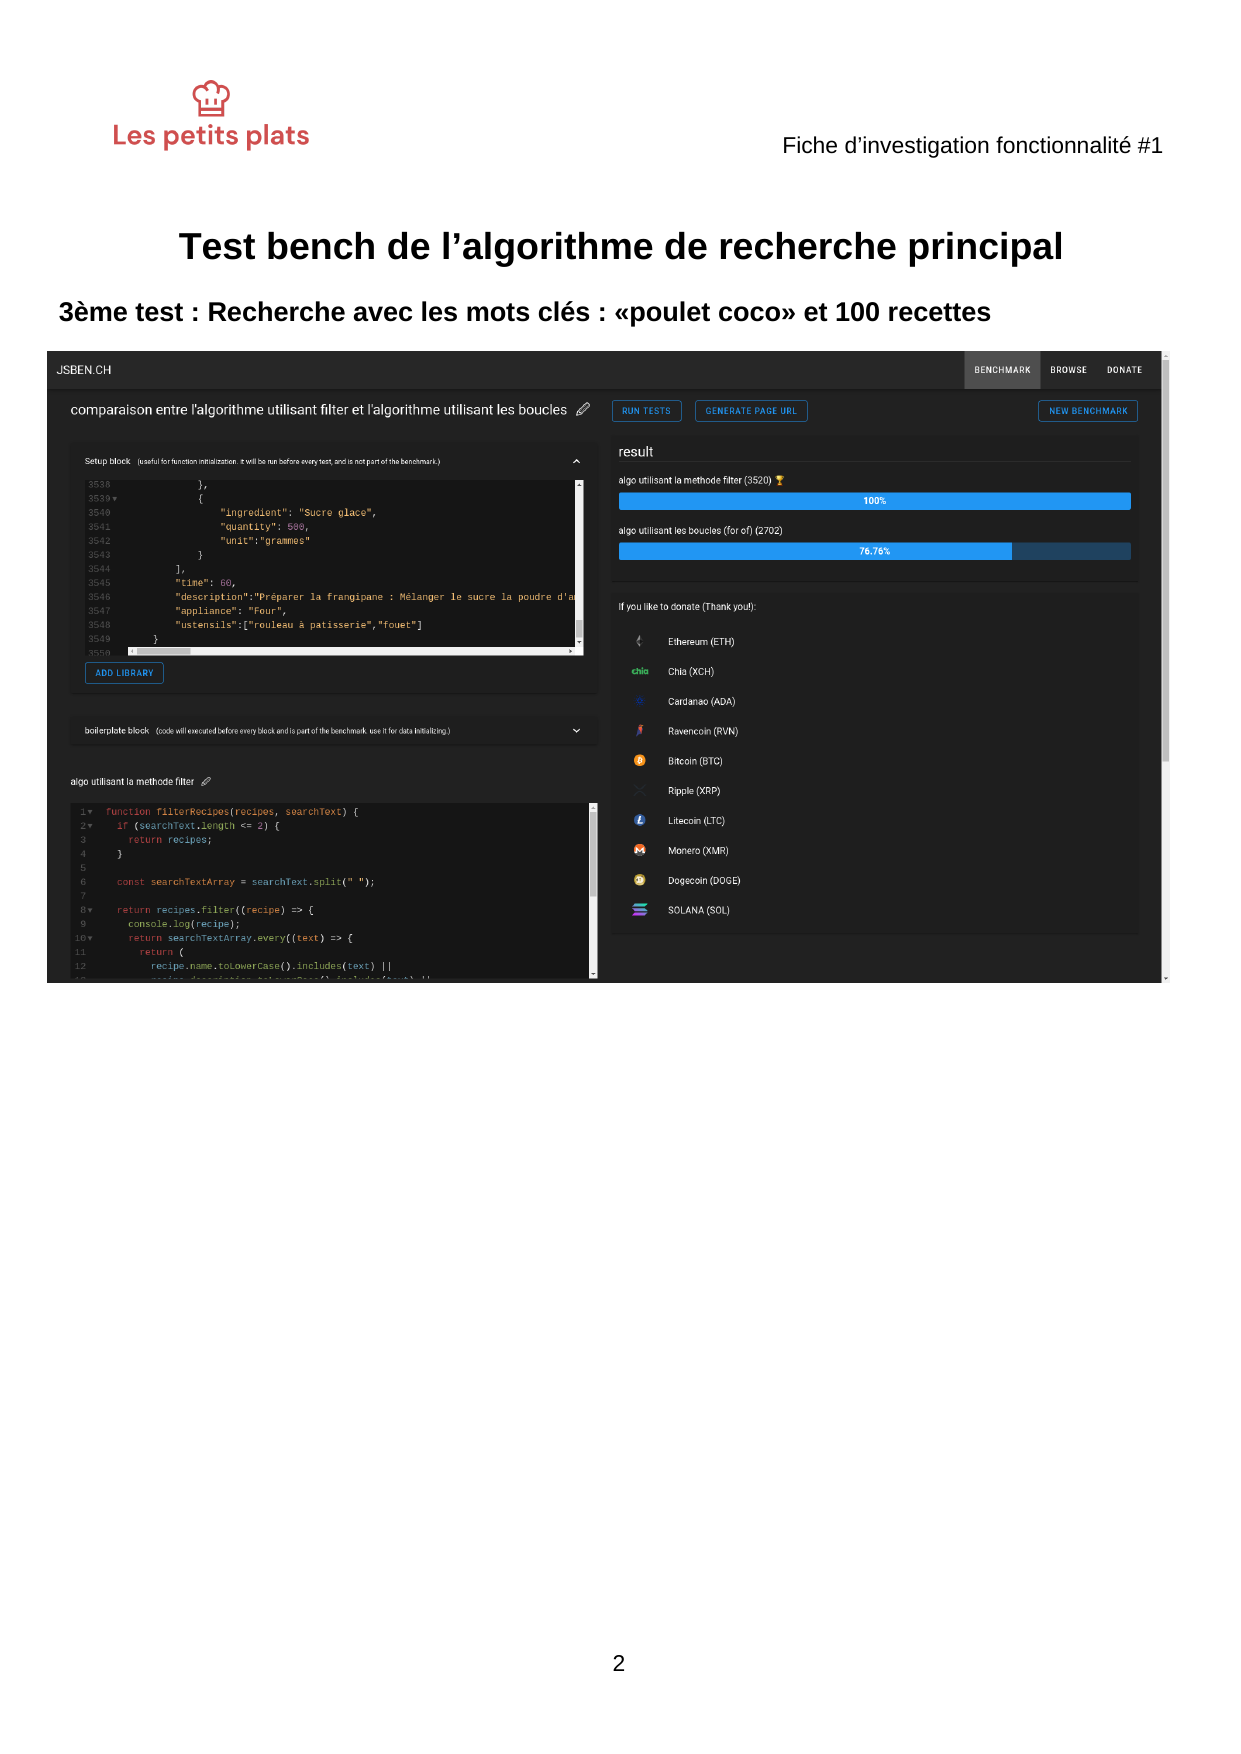

Fiche d’investigation fonctionnalité #1
3ème test : Recherche avec les mots clés : «poulet coco» et 100 recettes
Test bench de l’algorithme de recherche principal
2